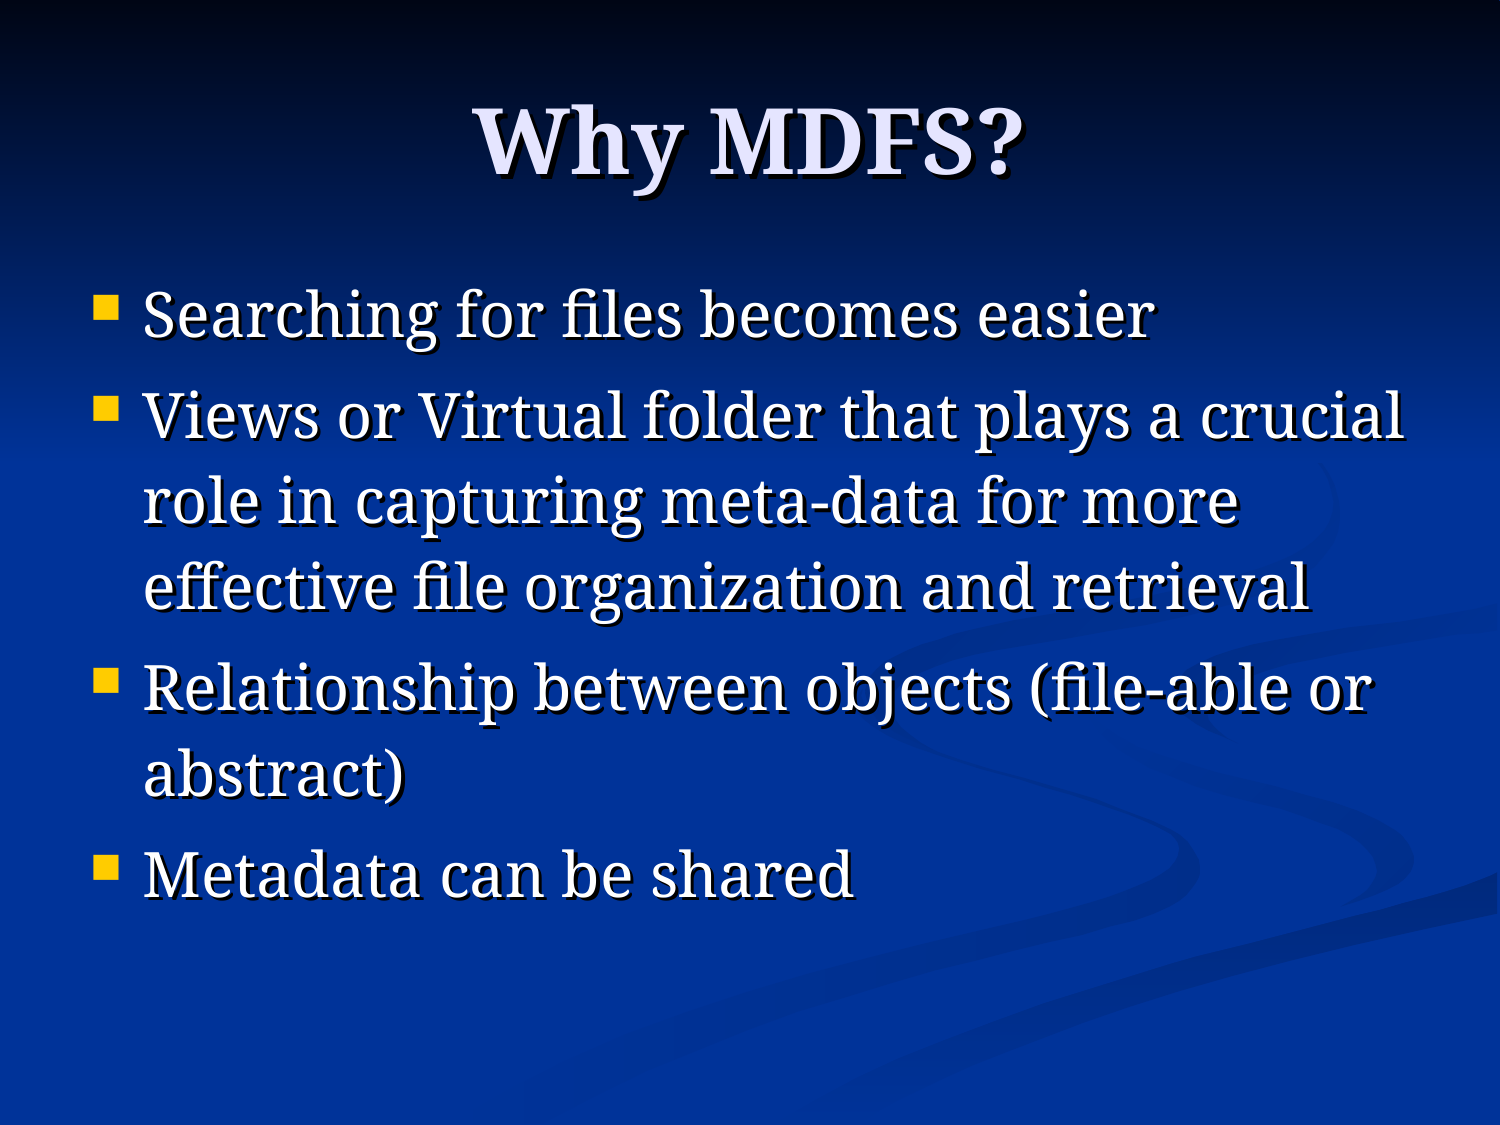

# Why MDFS?
Searching for files becomes easier
Views or Virtual folder that plays a crucial role in capturing meta-data for more effective file organization and retrieval
Relationship between objects (file-able or abstract)
Metadata can be shared